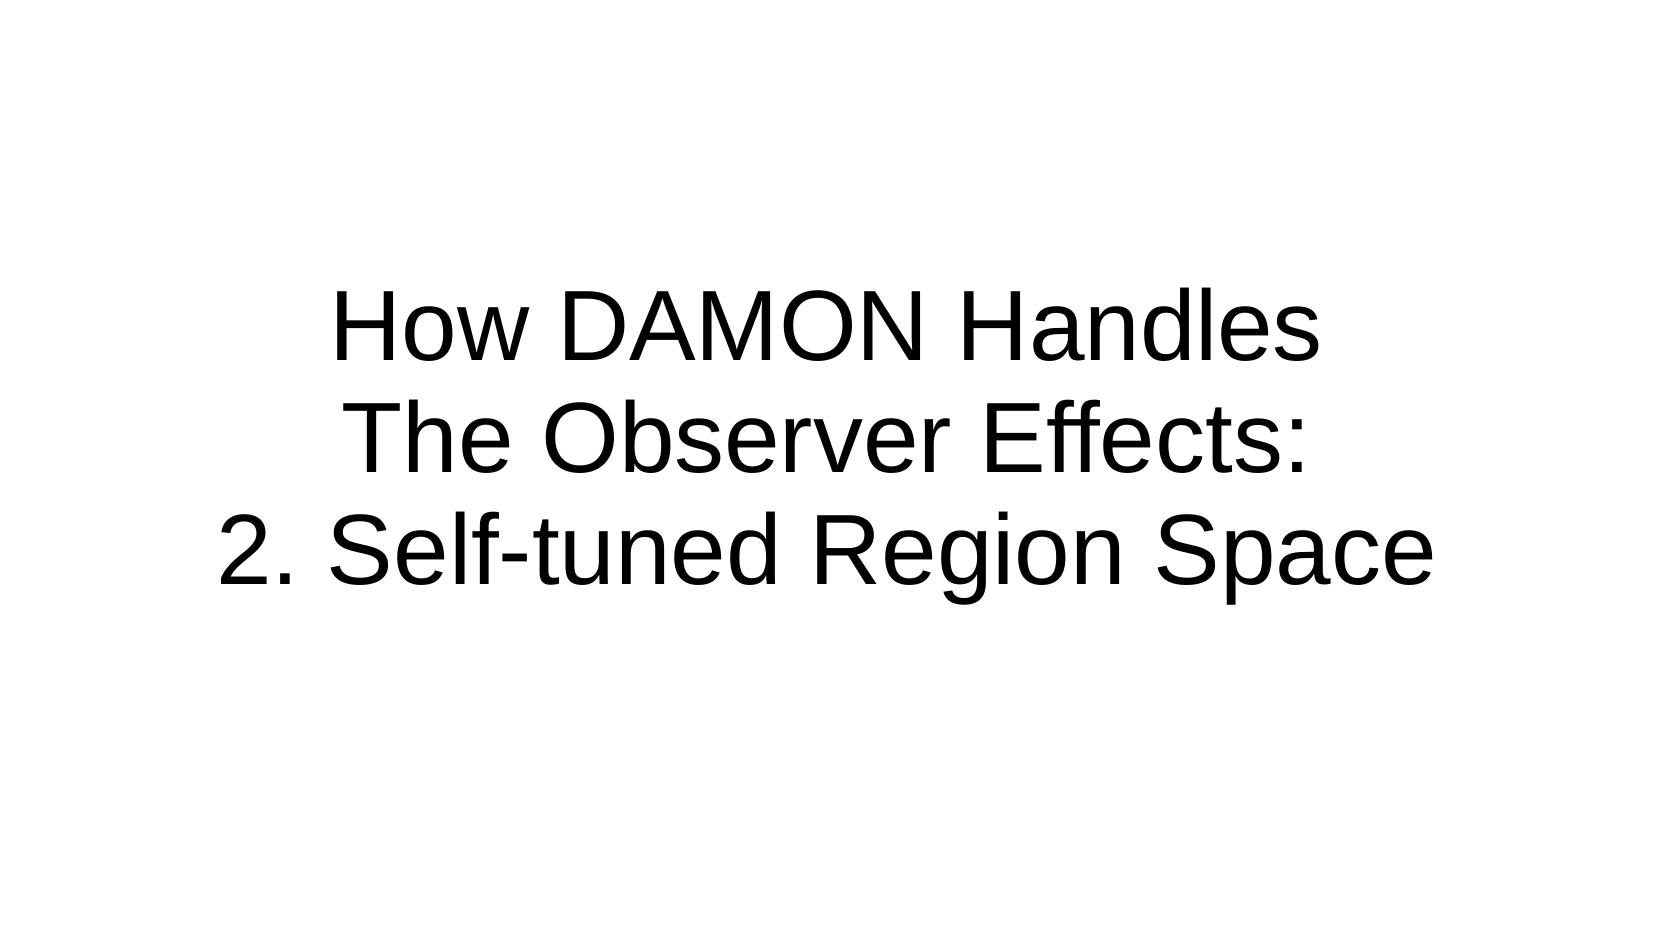

How DAMON Handles
The Observer Effects:
2. Self-tuned Region Space